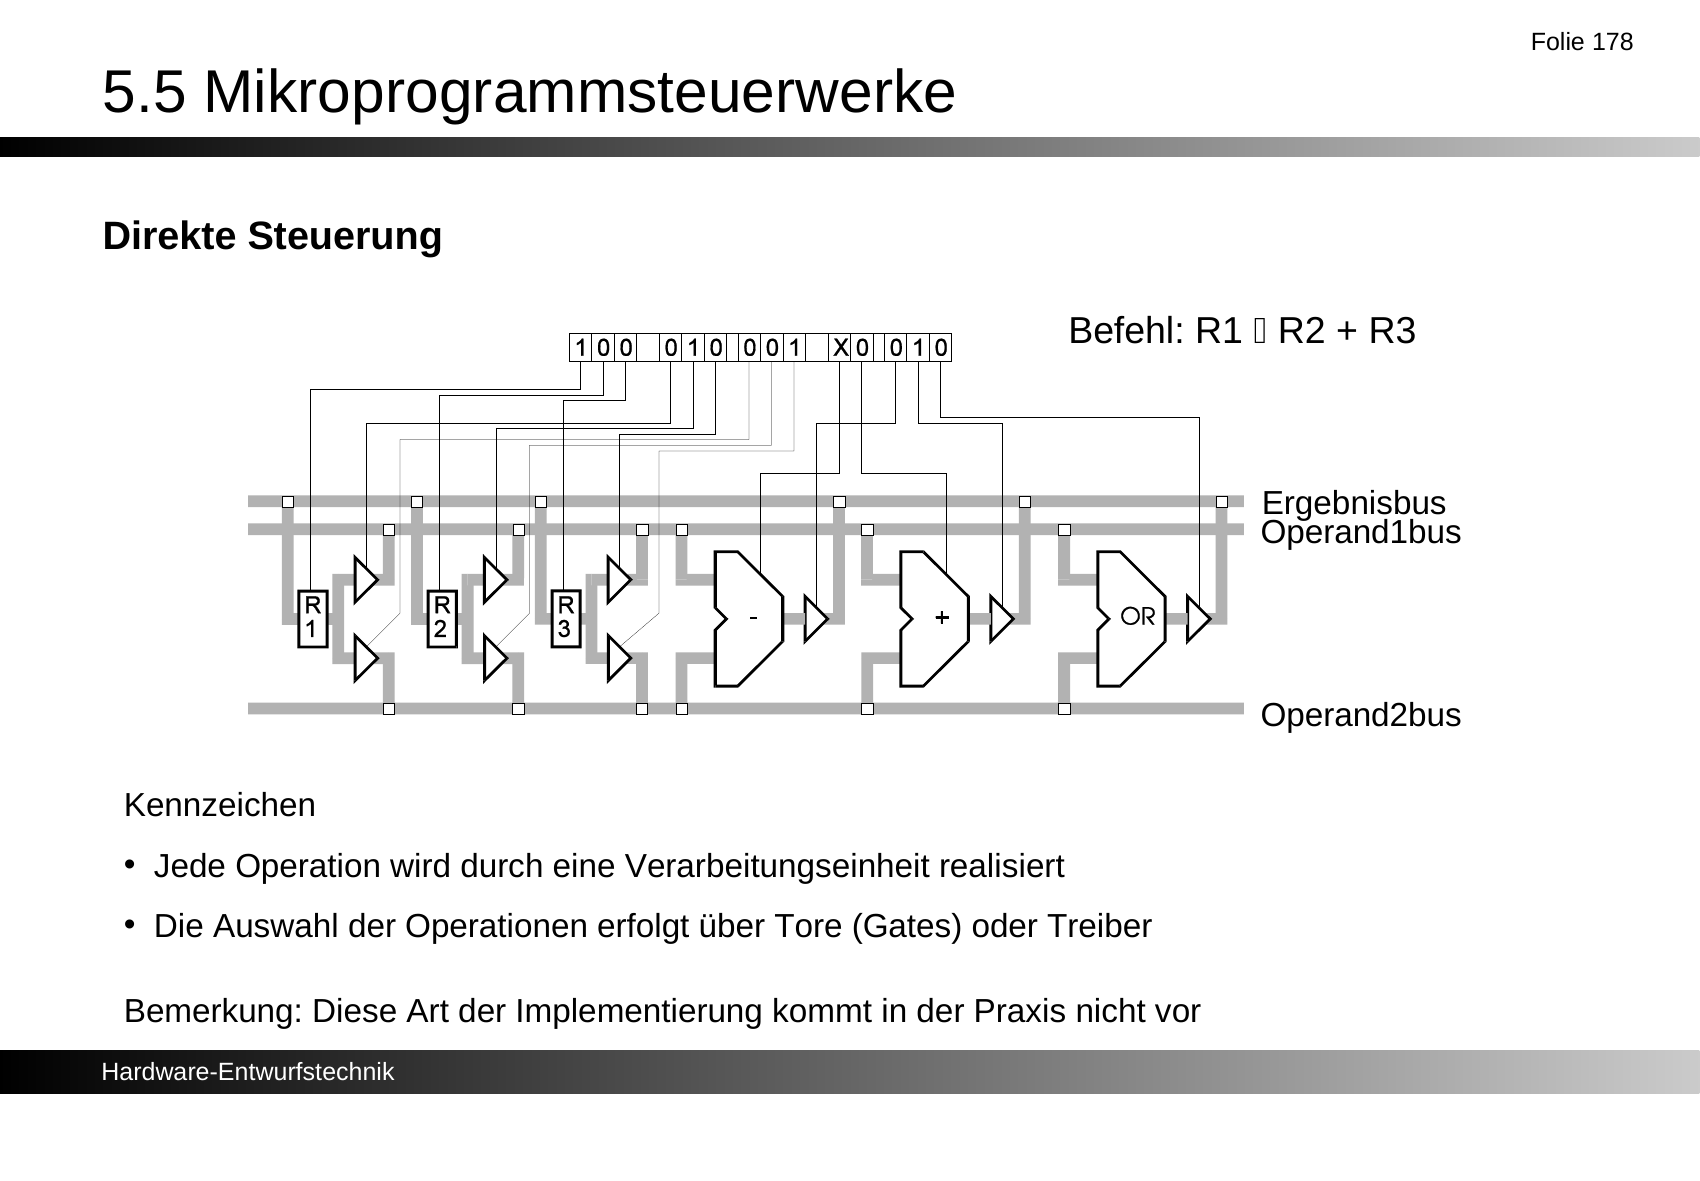

# 5.5 Mikroprogrammsteuerwerke
Direkte Steuerung
Befehl: R1  R2 + R3
Ergebnisbus
Operand1bus
Operand2bus
Kennzeichen
Jede Operation wird durch eine Verarbeitungseinheit realisiert
Die Auswahl der Operationen erfolgt über Tore (Gates) oder Treiber
Bemerkung: Diese Art der Implementierung kommt in der Praxis nicht vor